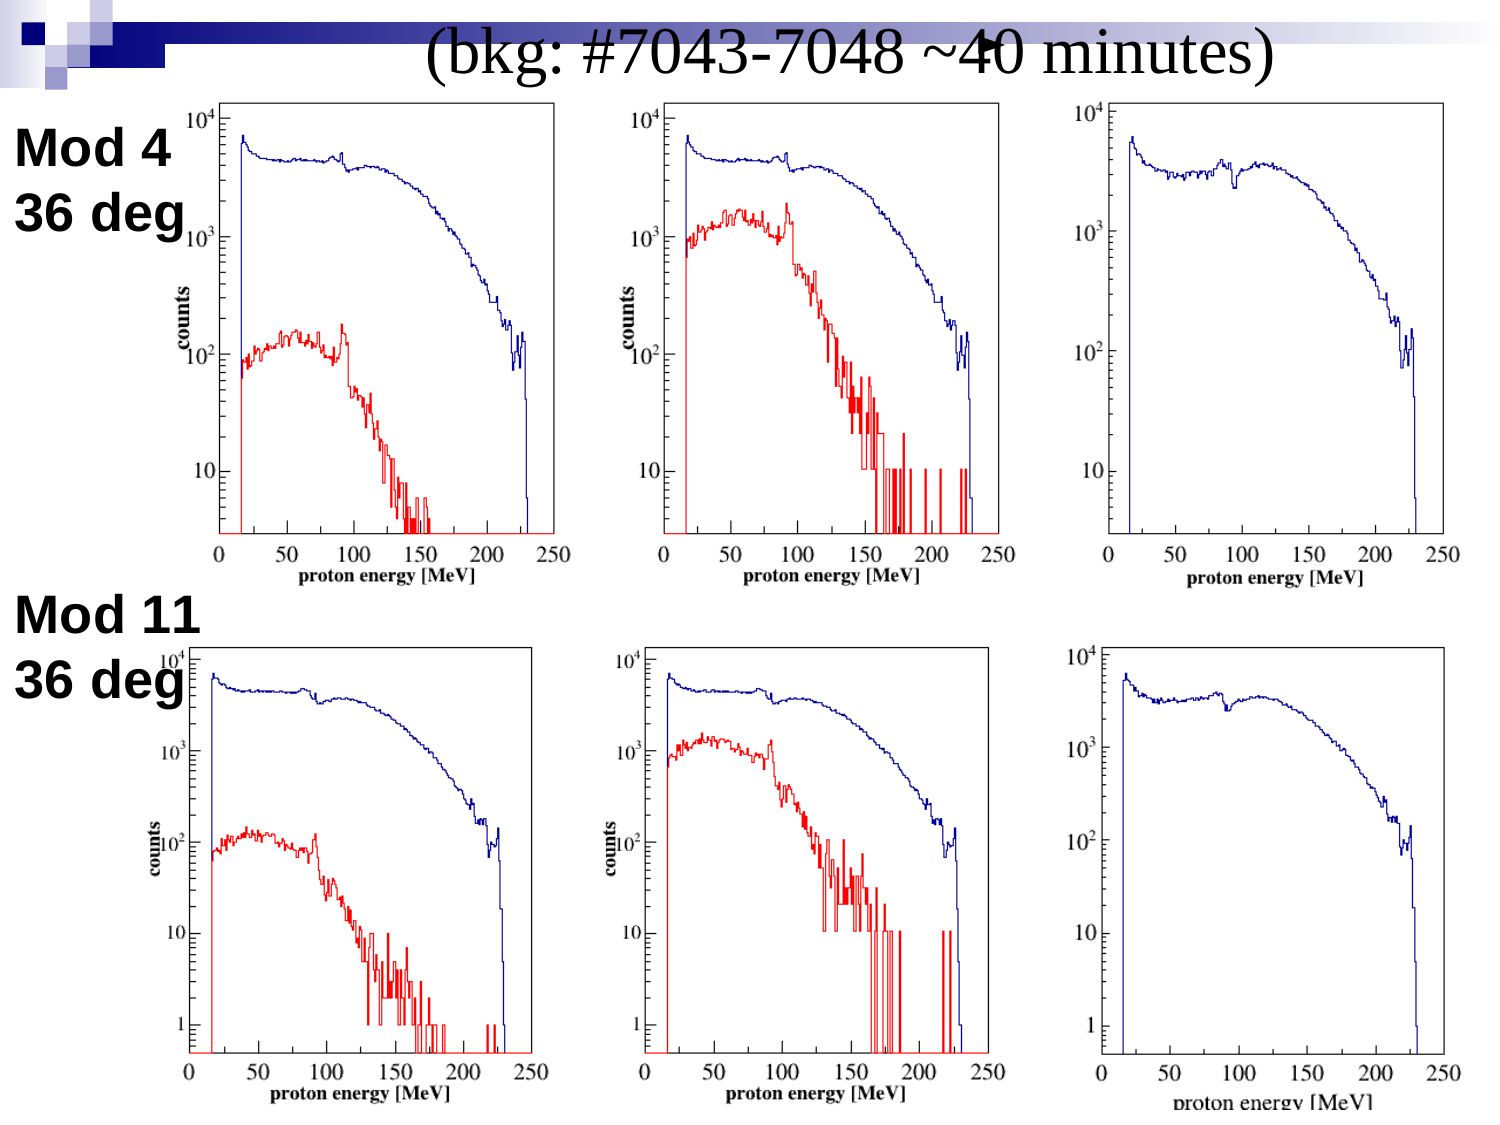

(bkg: #7043-7048 ~40 minutes)
Mod 4
36 deg
Mod 11
36 deg
17-3